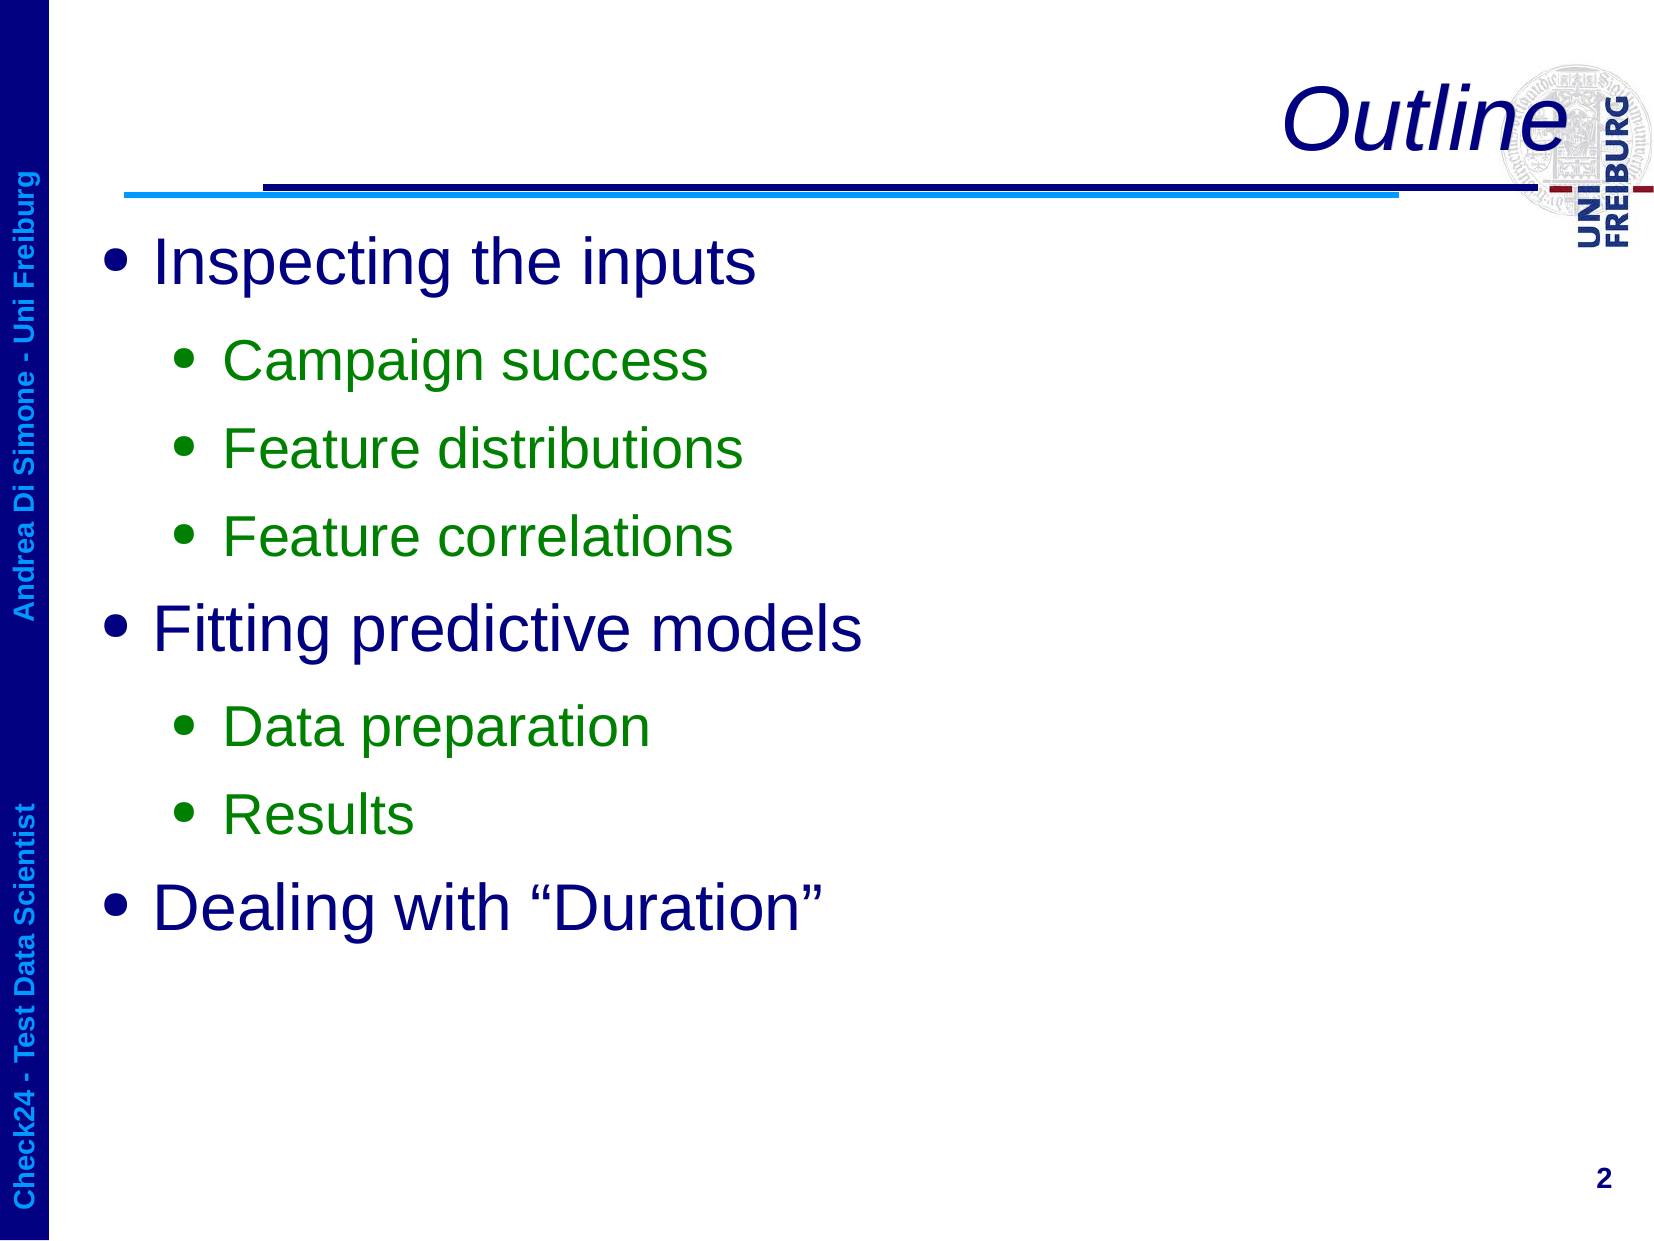

# Outline
Inspecting the inputs
Campaign success
Feature distributions
Feature correlations
Fitting predictive models
Data preparation
Results
Dealing with “Duration”
Andrea Di Simone - Uni Freiburg
Check24 - Test Data Scientist
2